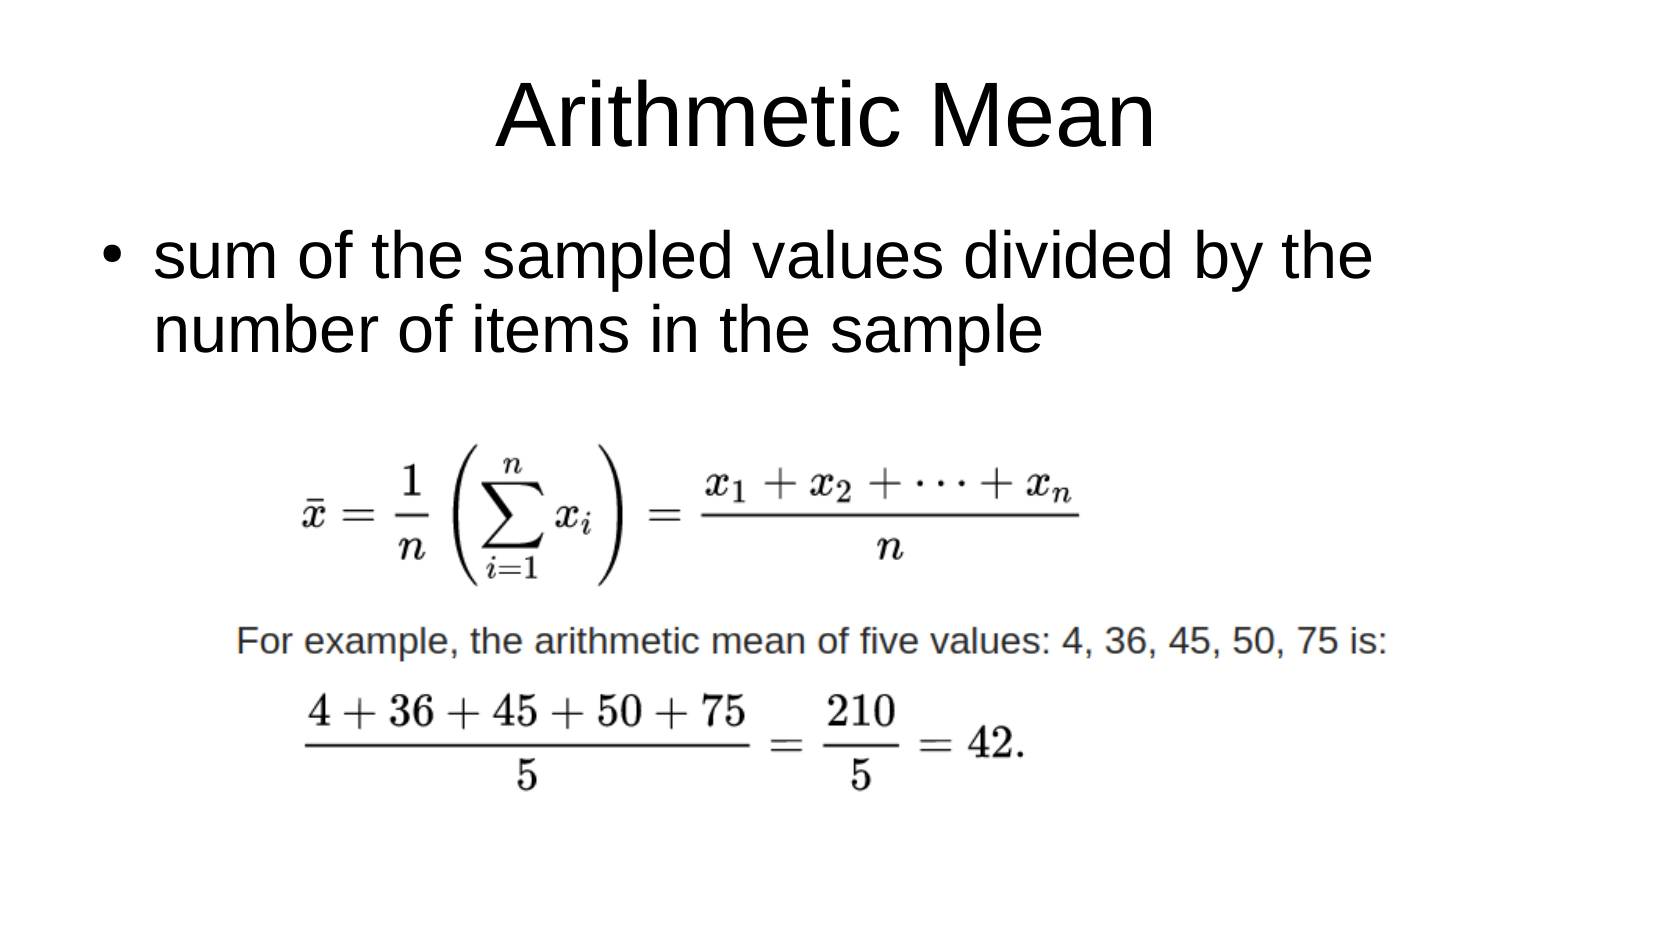

# Arithmetic Mean
sum of the sampled values divided by the number of items in the sample